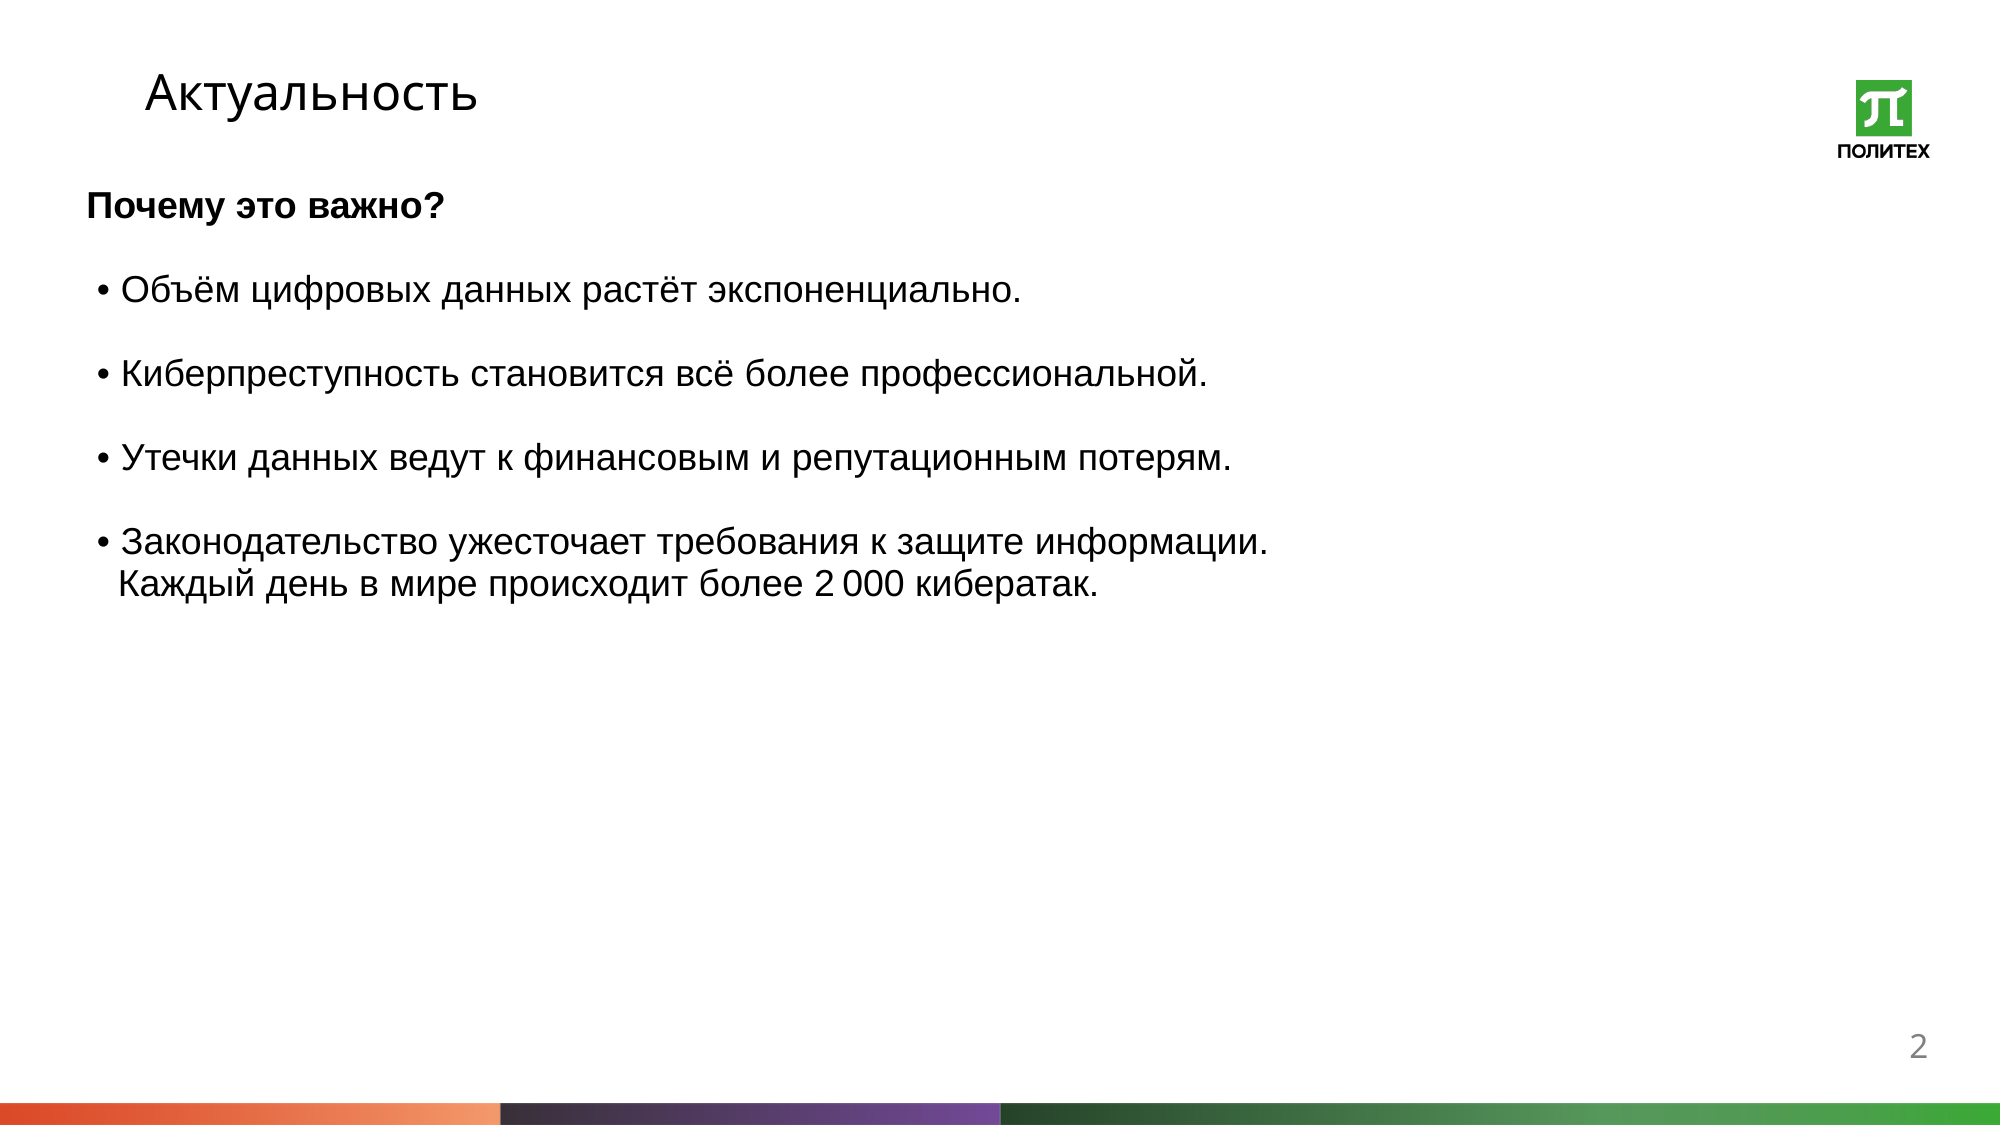

# Актуальность
Почему это важно?
 • Объём цифровых данных растёт экспоненциально.
 • Киберпреступность становится всё более профессиональной.
 • Утечки данных ведут к финансовым и репутационным потерям.
 • Законодательство ужесточает требования к защите информации.
 Каждый день в мире происходит более 2 000 кибератак.